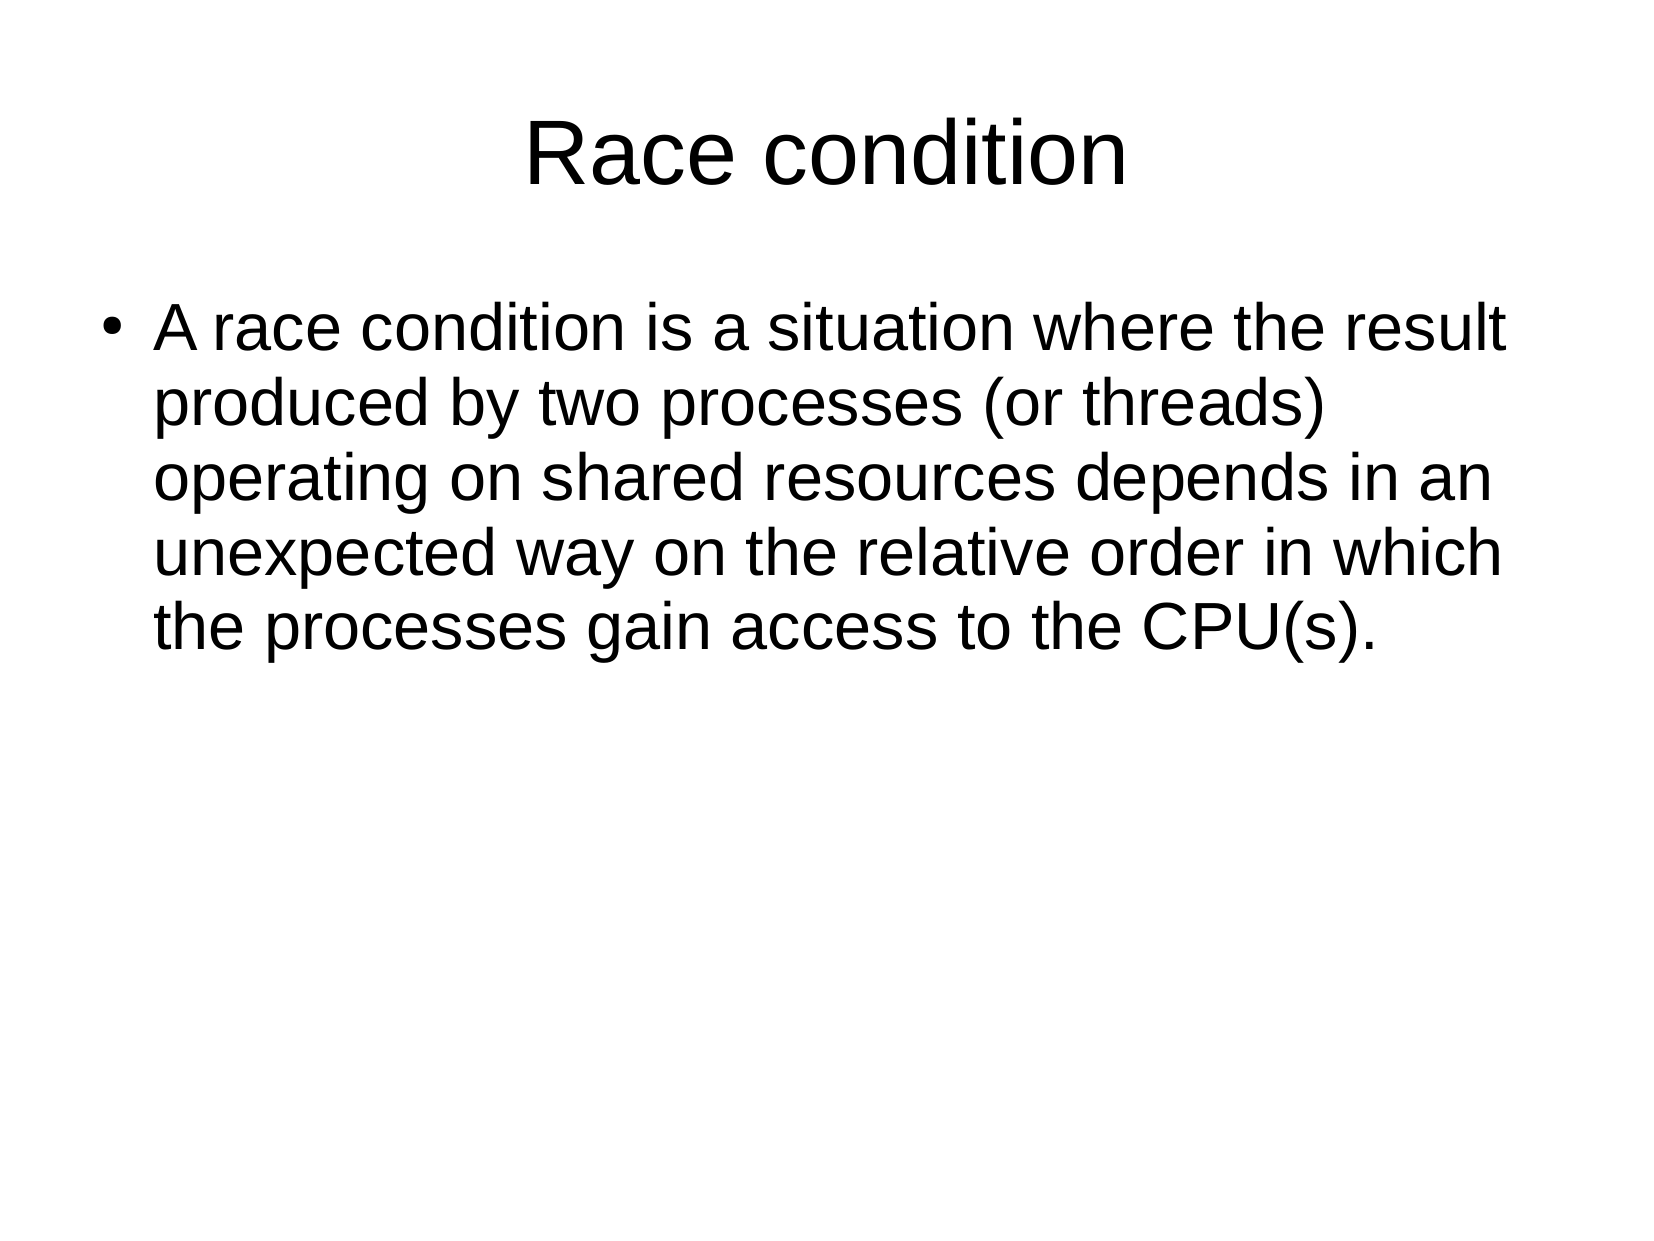

# Race condition
A race condition is a situation where the result produced by two processes (or threads) operating on shared resources depends in an unexpected way on the relative order in which the processes gain access to the CPU(s).